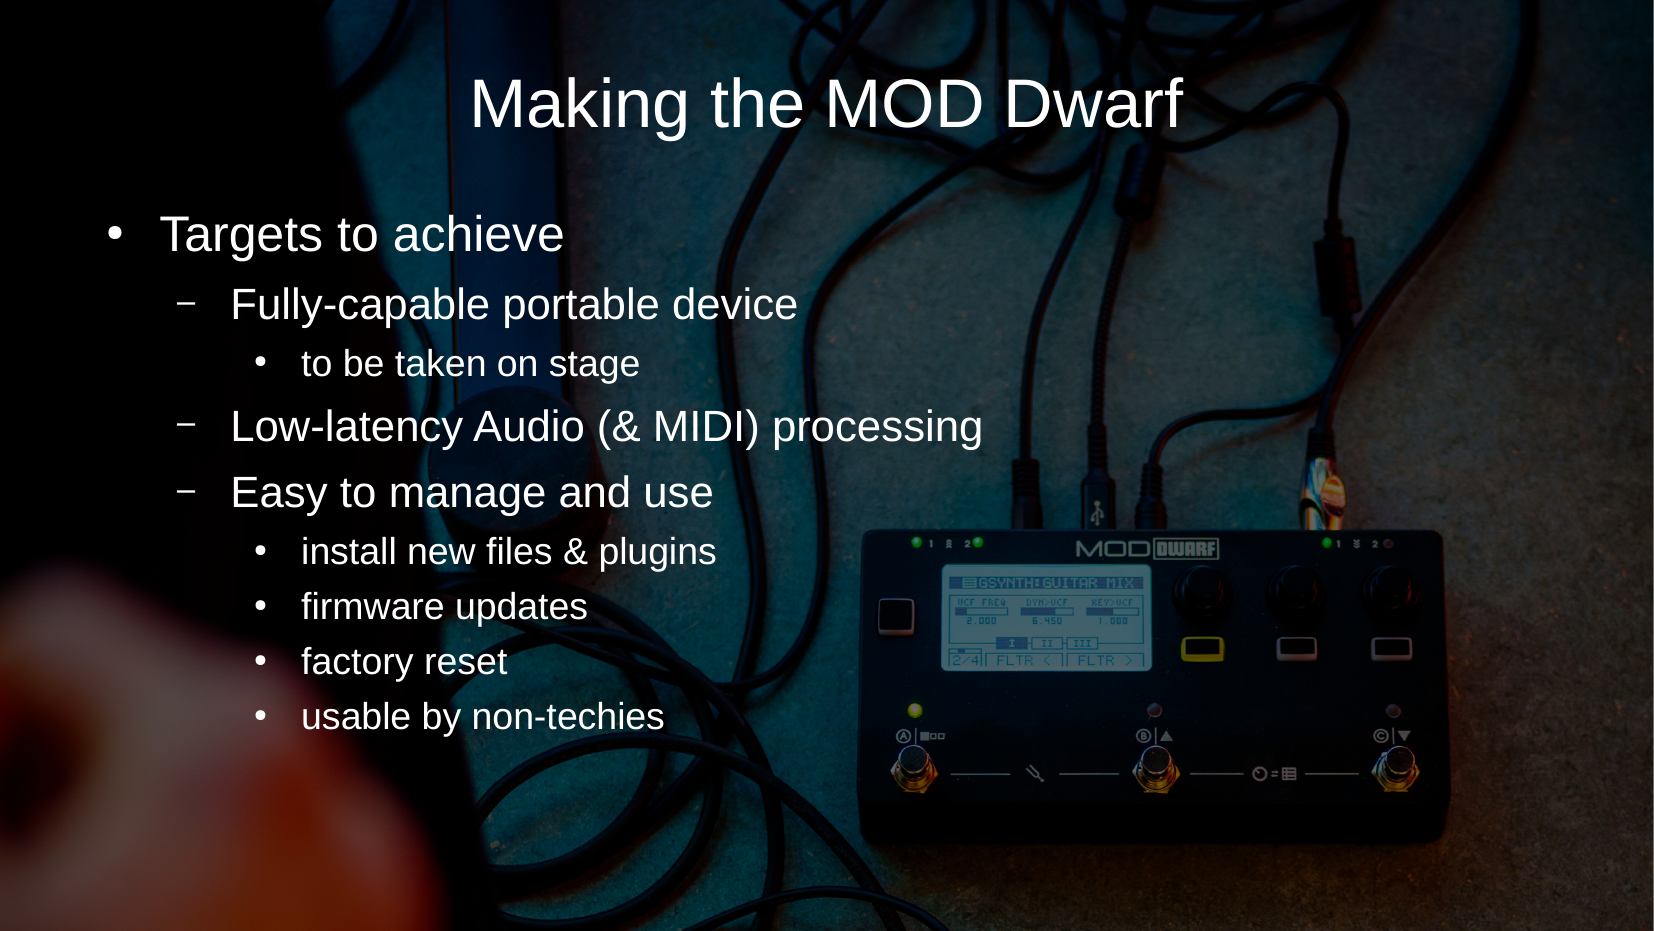

# Making the MOD Dwarf
Targets to achieve
Fully-capable portable device
to be taken on stage
Low-latency Audio (& MIDI) processing
Easy to manage and use
install new files & plugins
firmware updates
factory reset
usable by non-techies